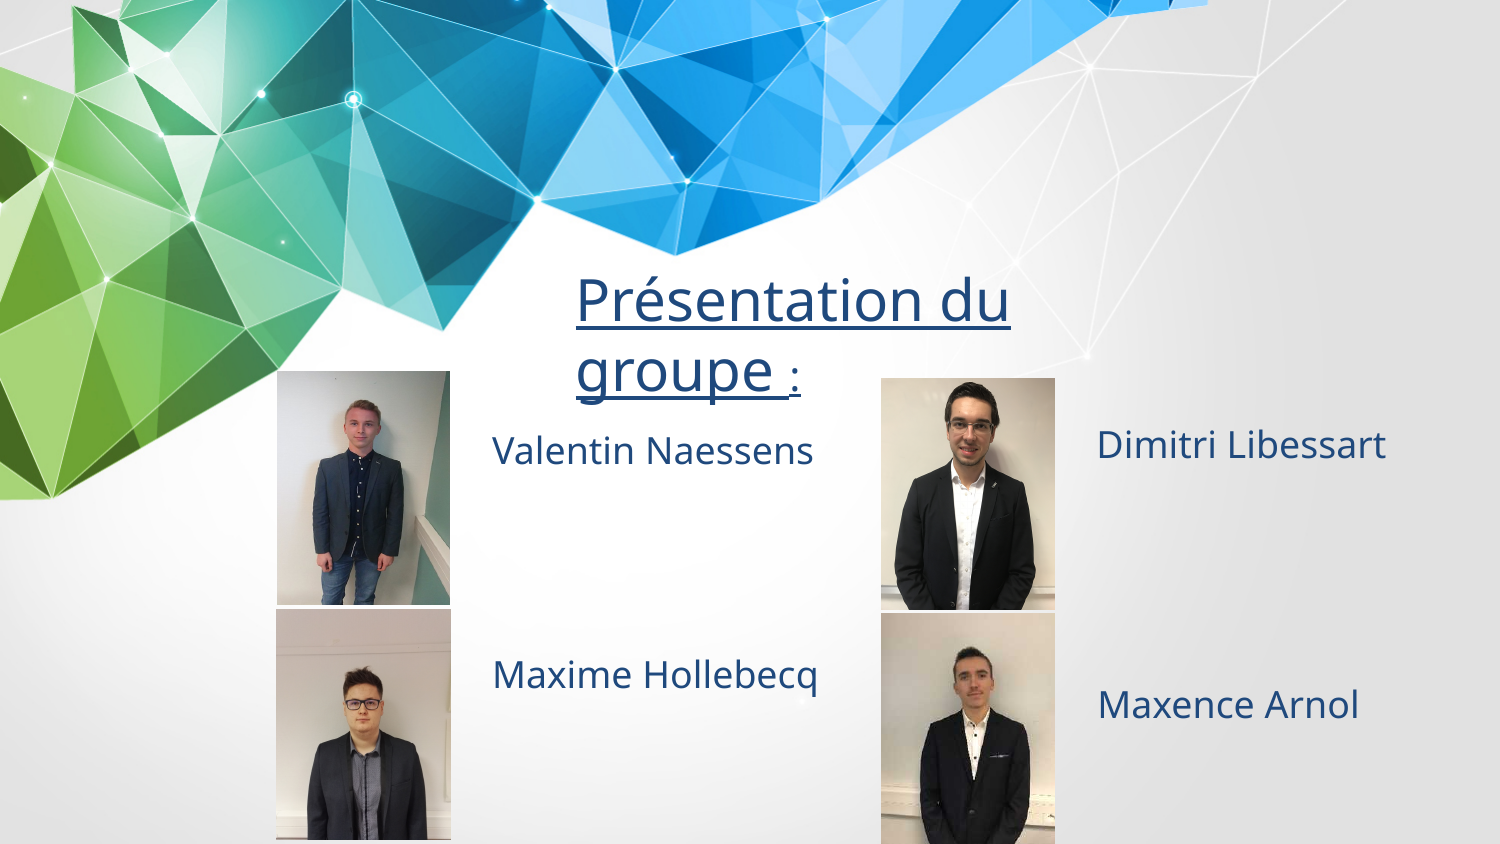

Présentation du groupe :
Dimitri Libessart
Valentin Naessens
Maxime Hollebecq
Maxence Arnol